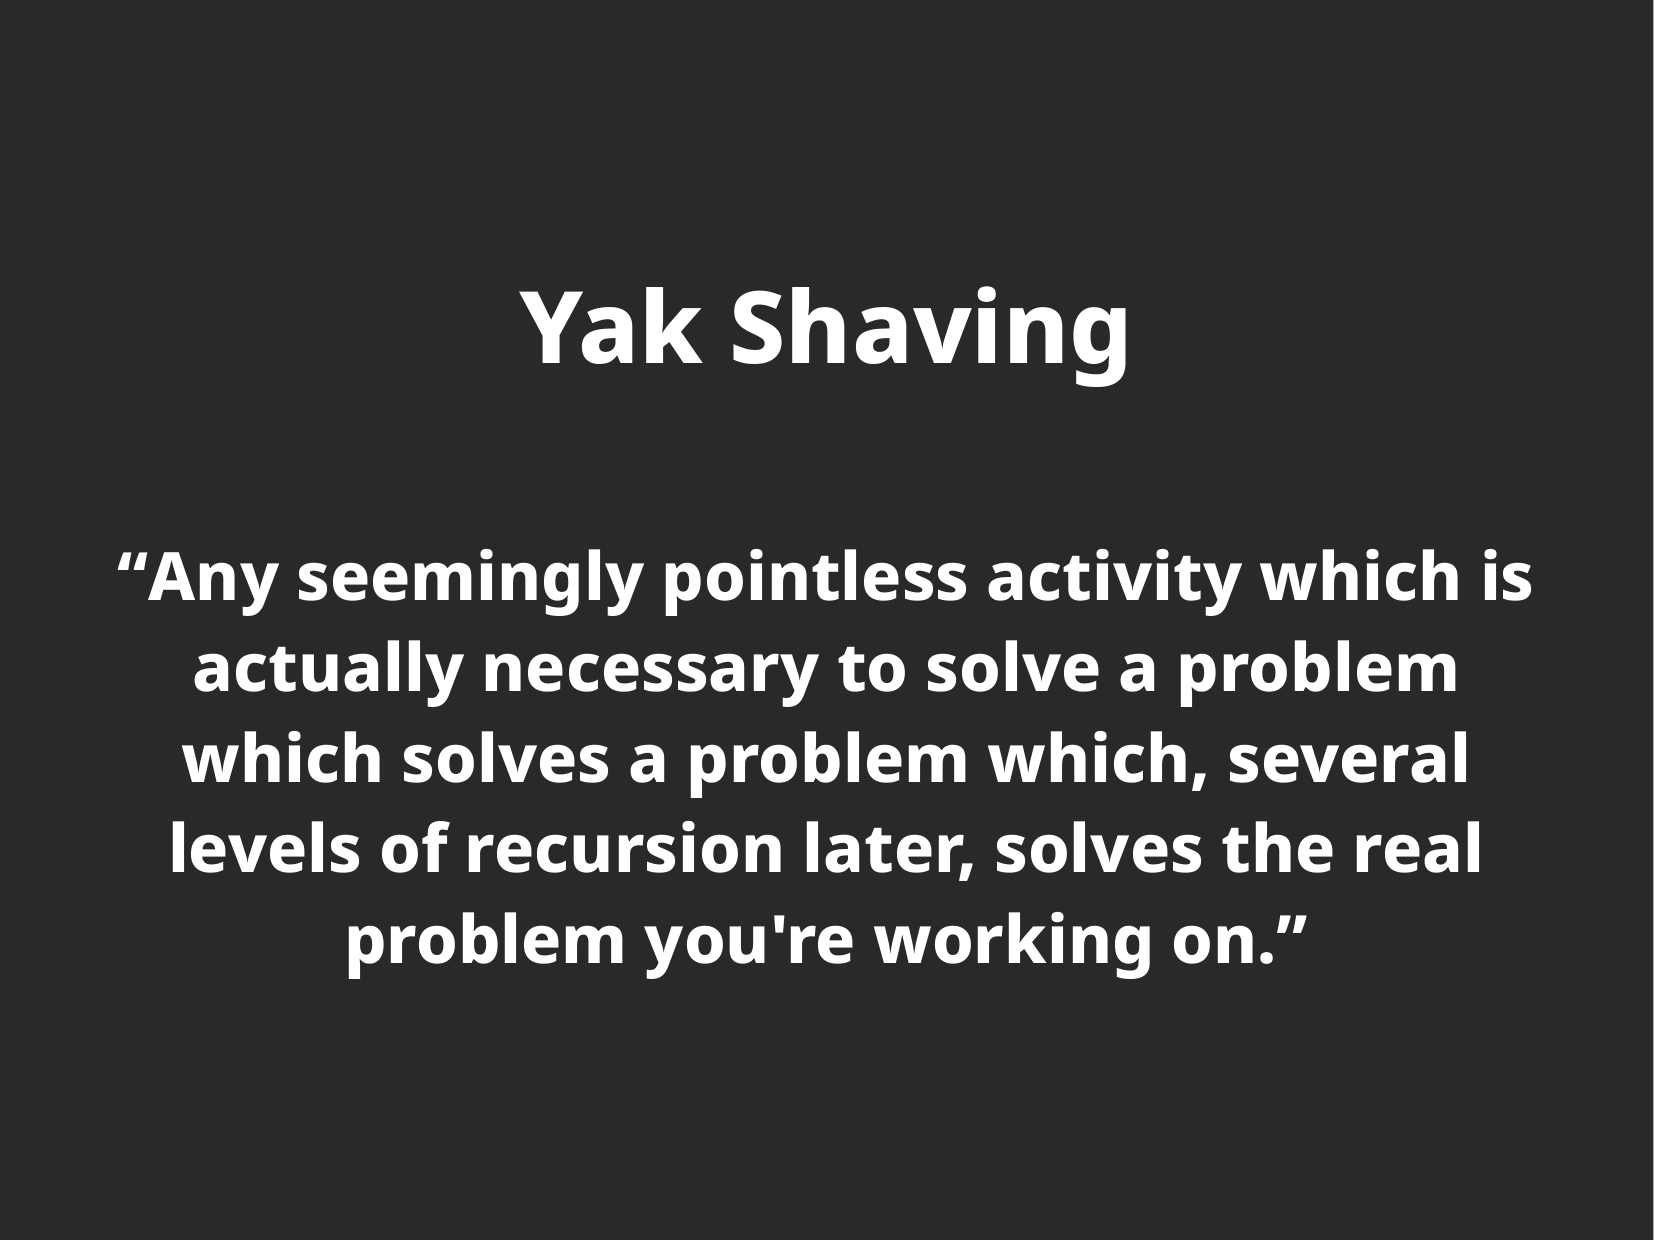

# Yak Shaving
“Any seemingly pointless activity which is actually necessary to solve a problem which solves a problem which, several levels of recursion later, solves the real problem you're working on.”